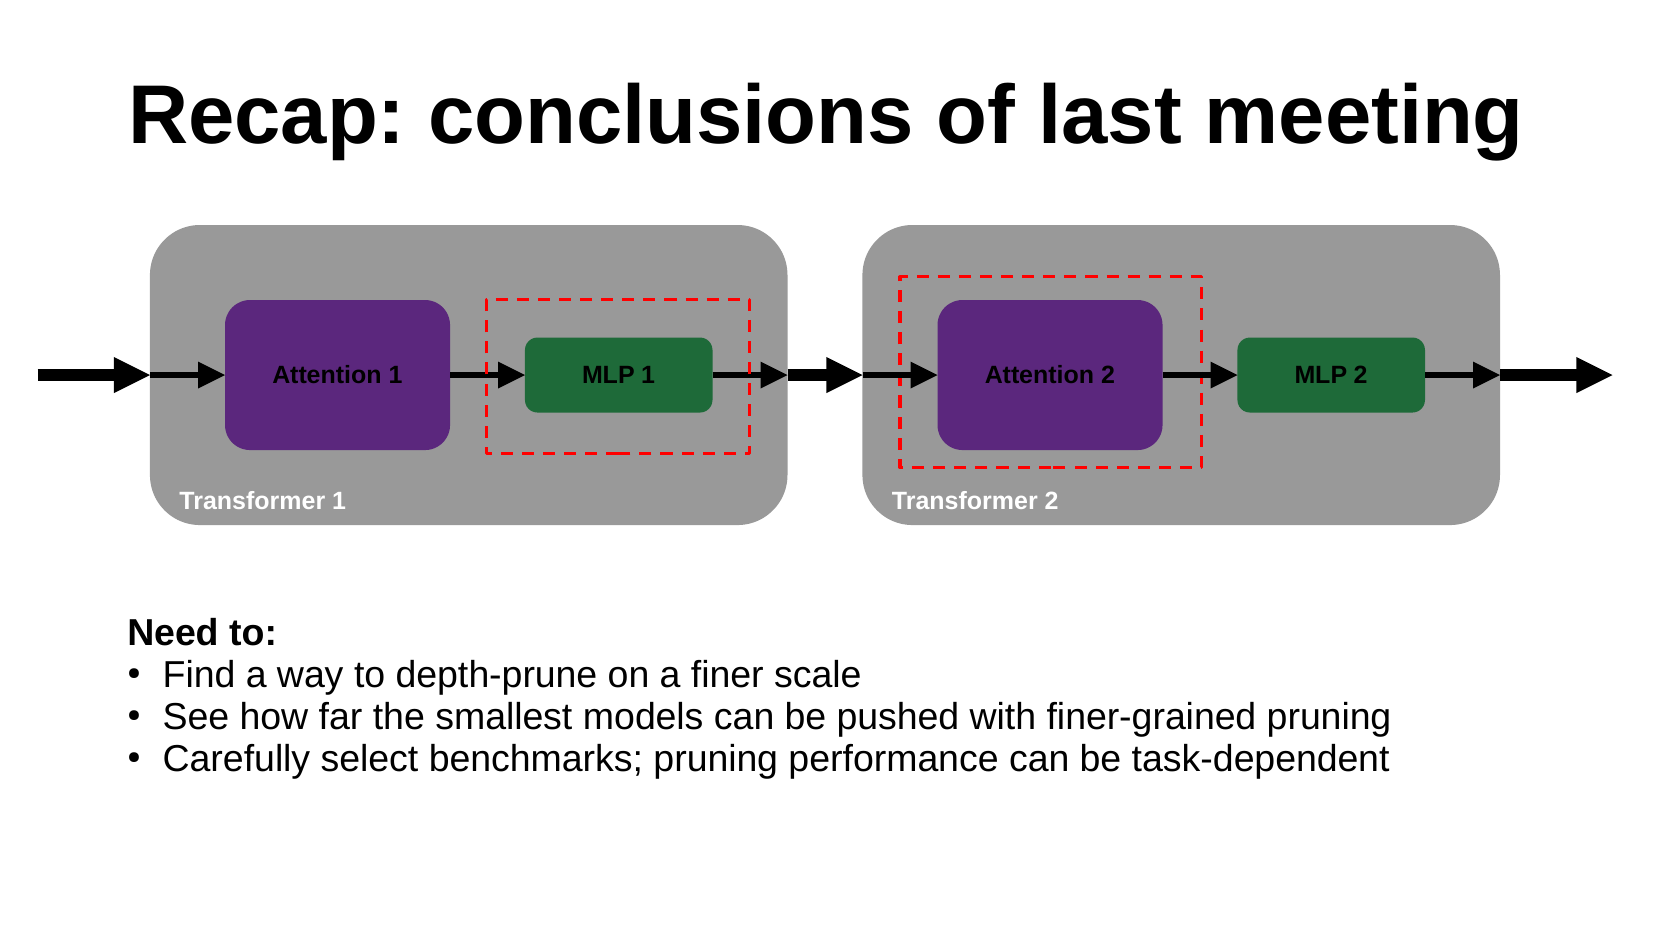

# Recap: conclusions of last meeting
Transformer 1
Transformer 2
Attention 1
Attention 2
MLP 1
MLP 2
Need to:
Find a way to depth-prune on a finer scale
See how far the smallest models can be pushed with finer-grained pruning
Carefully select benchmarks; pruning performance can be task-dependent